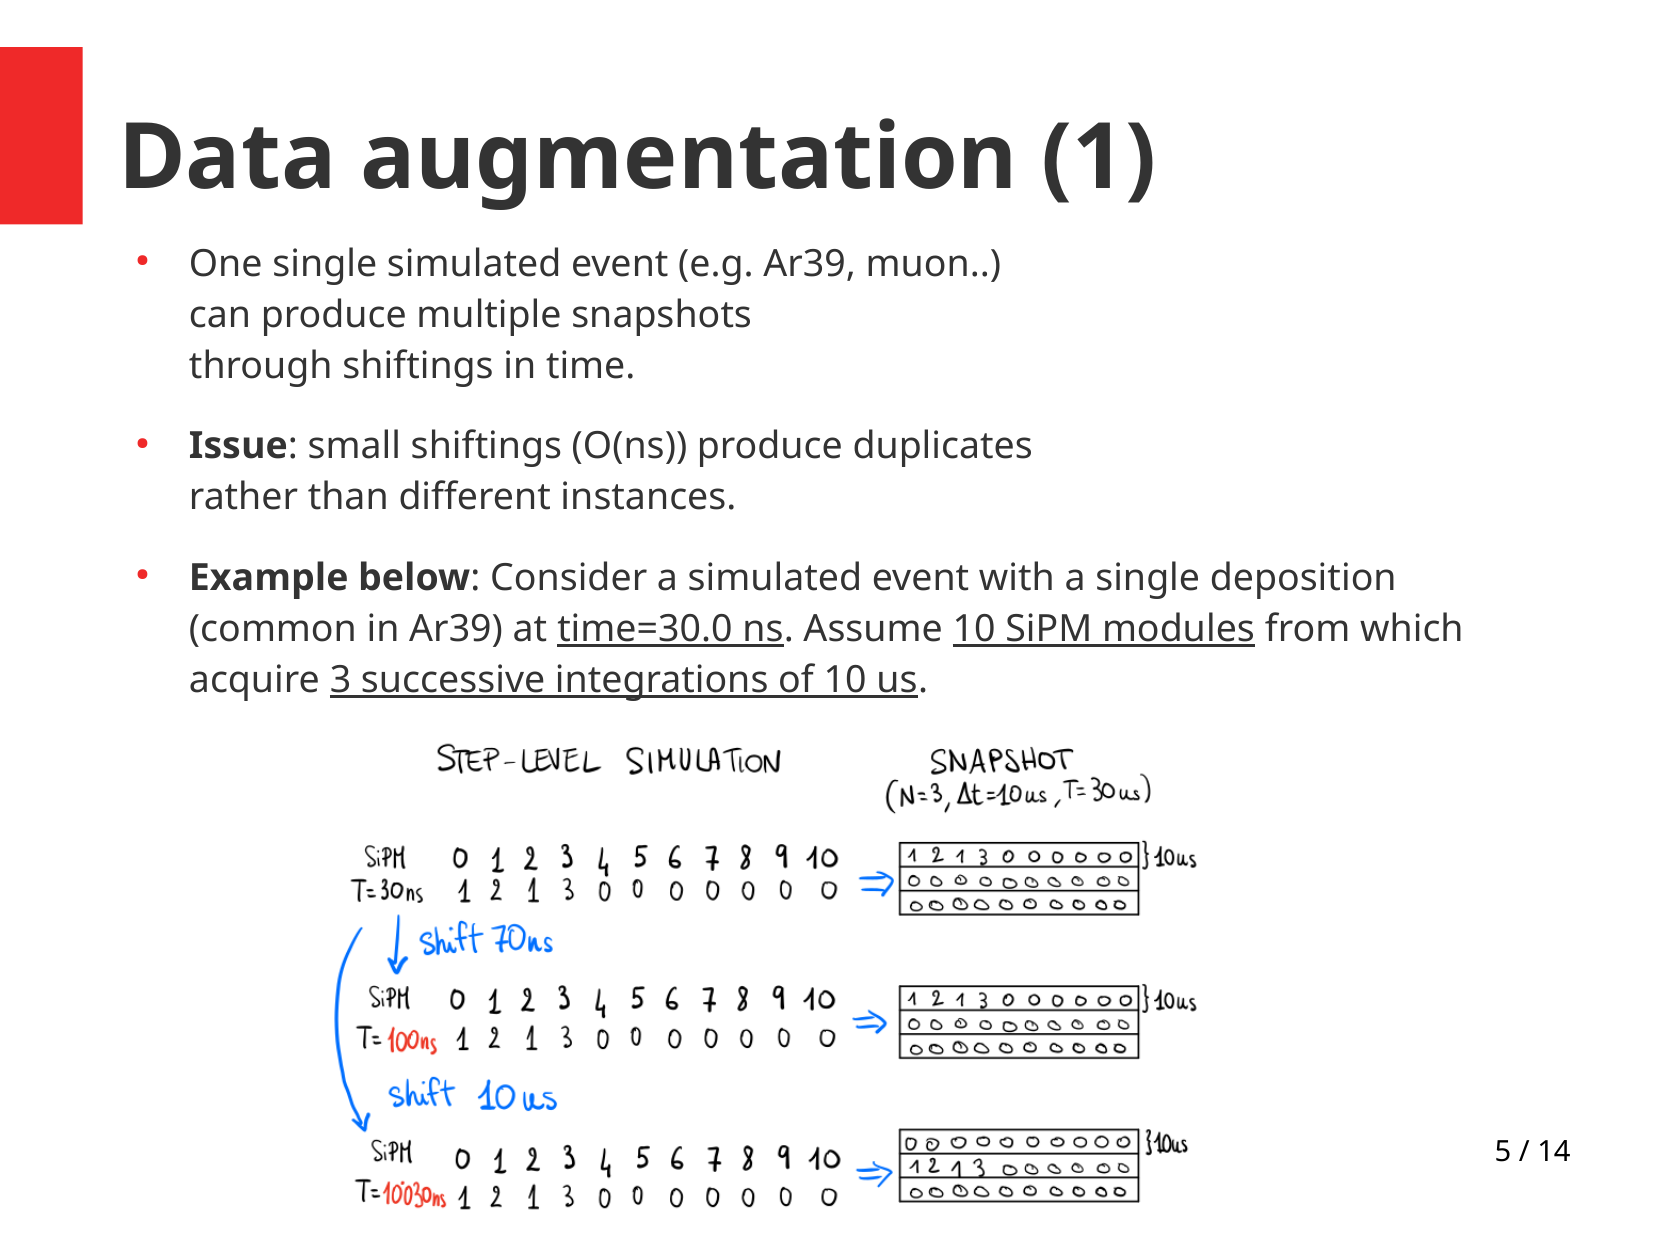

# Data augmentation (1)
One single simulated event (e.g. Ar39, muon..)
can produce multiple snapshots
through shiftings in time.
Issue: small shiftings (O(ns)) produce duplicates
rather than different instances.
Example below: Consider a simulated event with a single deposition (common in Ar39) at time=30.0 ns. Assume 10 SiPM modules from which acquire 3 successive integrations of 10 us.
5